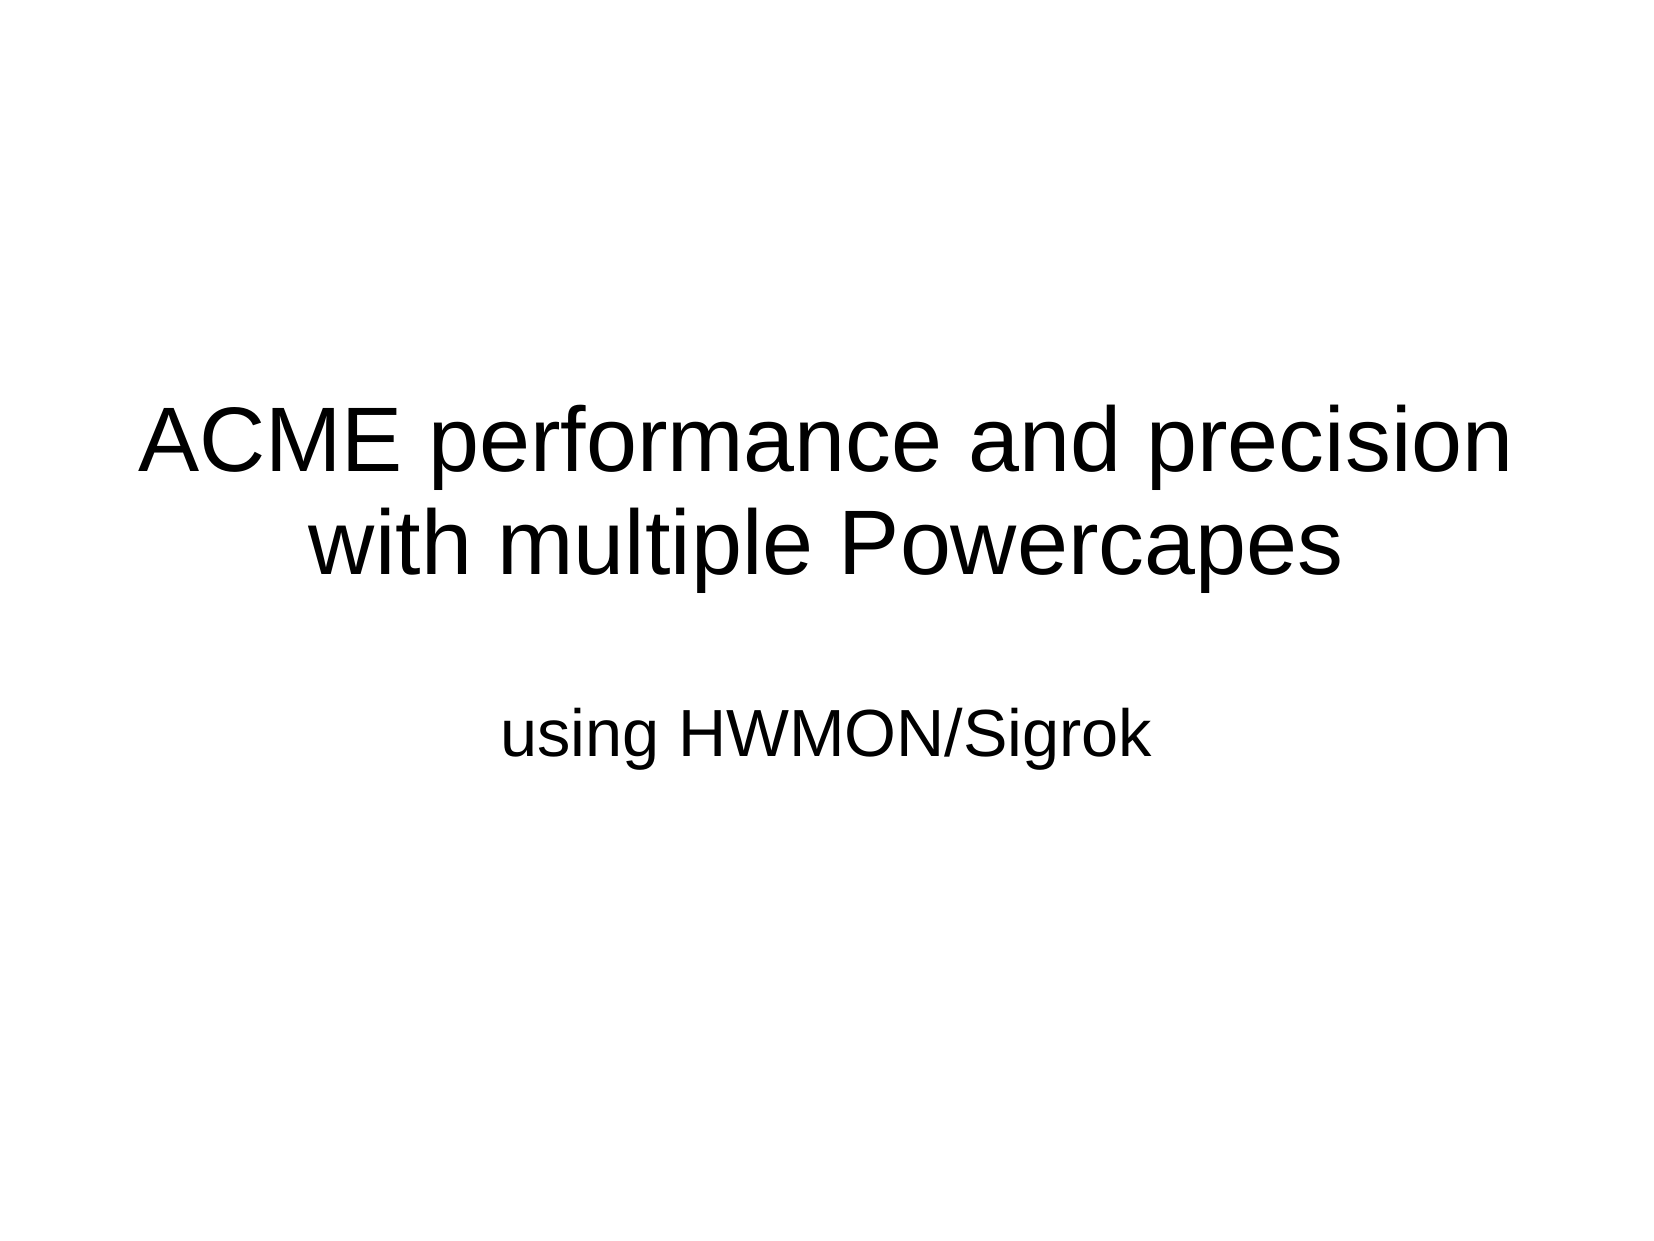

# ACME performance and precision with multiple Powercapes using HWMON/Sigrok